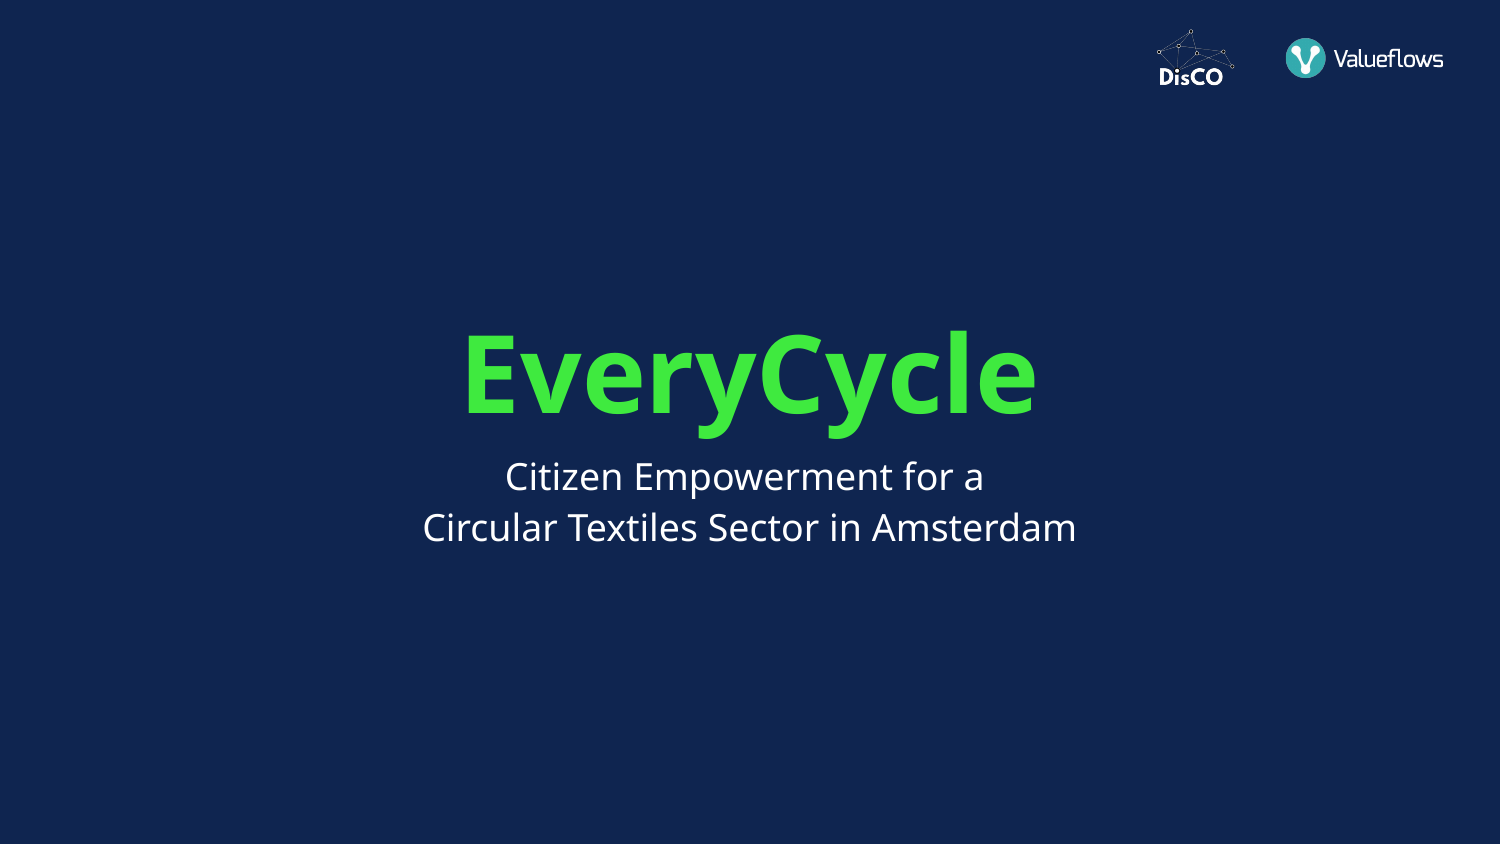

EveryCycle
# Citizen Empowerment for a Circular Textiles Sector in Amsterdam